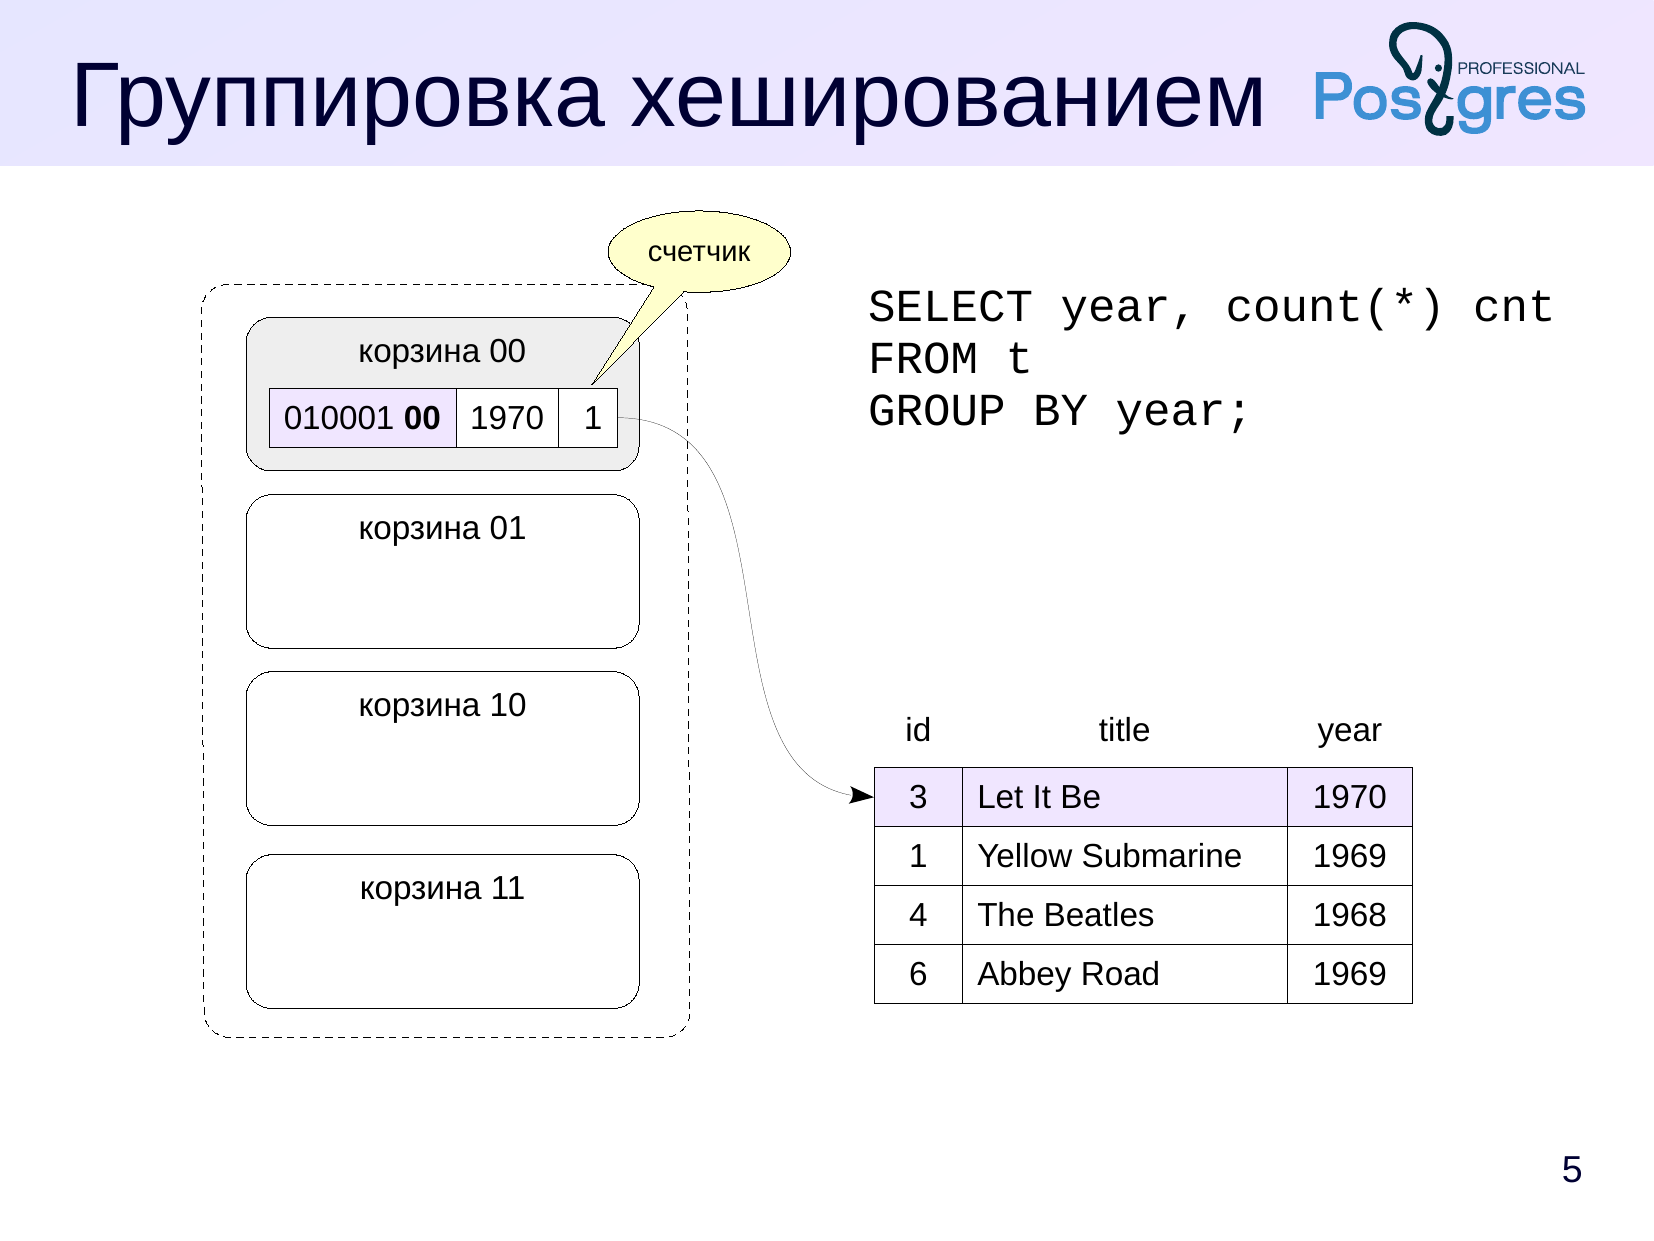

# Группировка хешированием
счетчик
SELECT year, count(*) cnt
FROM t
GROUP BY year;
корзина 00
010001 00
1970
1
корзина 01
корзина 10
id
title
year
3
Let It Be
1970
1
Yellow Submarine
1969
корзина 11
4
The Beatles
1968
6
Abbey Road
1969